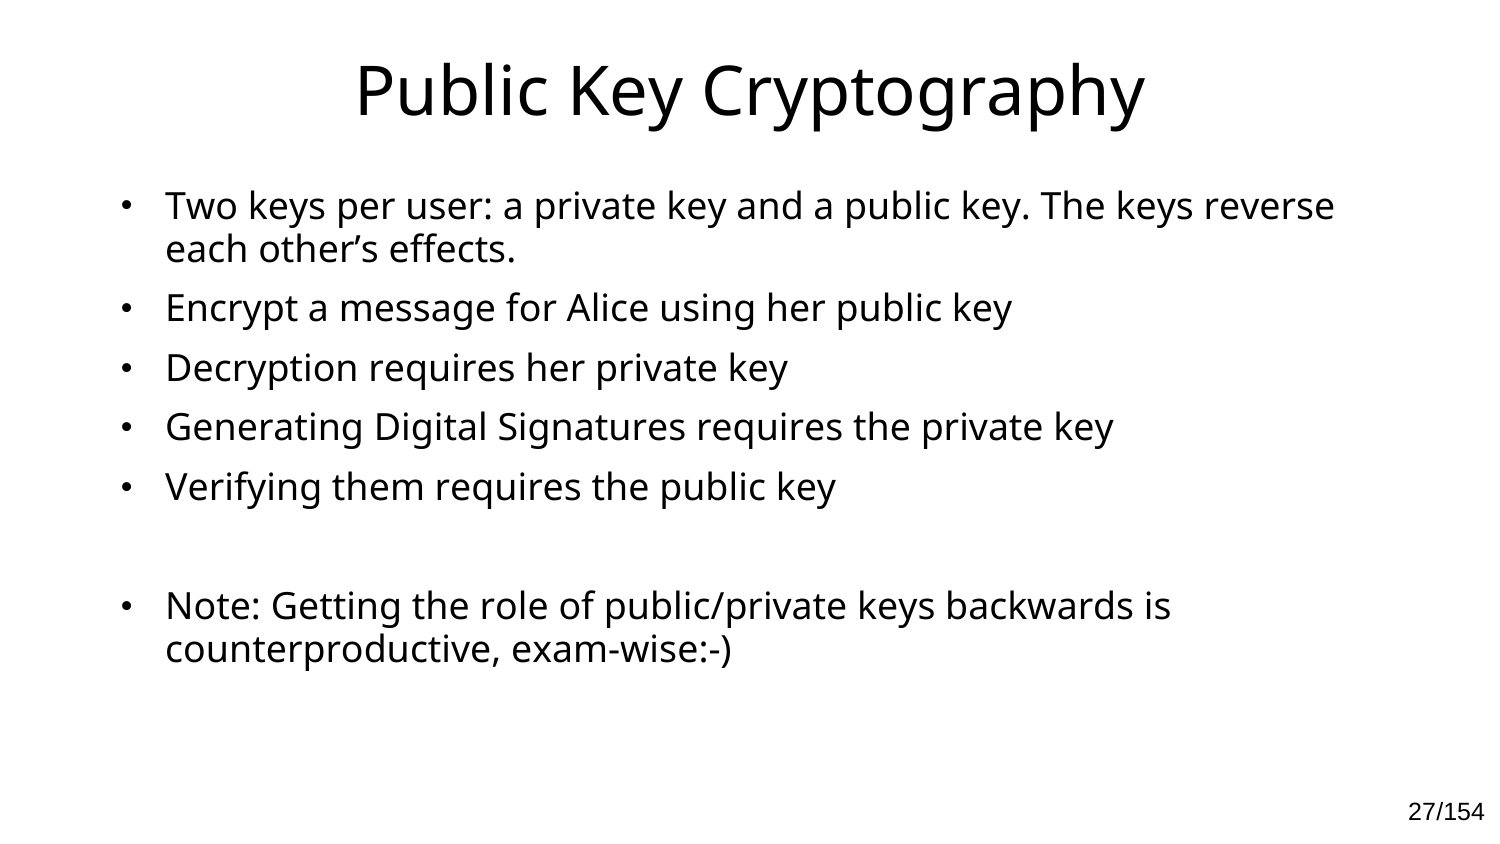

# Public Key Cryptography
Two keys per user: a private key and a public key. The keys reverse each other’s effects.
Encrypt a message for Alice using her public key
Decryption requires her private key
Generating Digital Signatures requires the private key
Verifying them requires the public key
Note: Getting the role of public/private keys backwards is counterproductive, exam-wise:-)